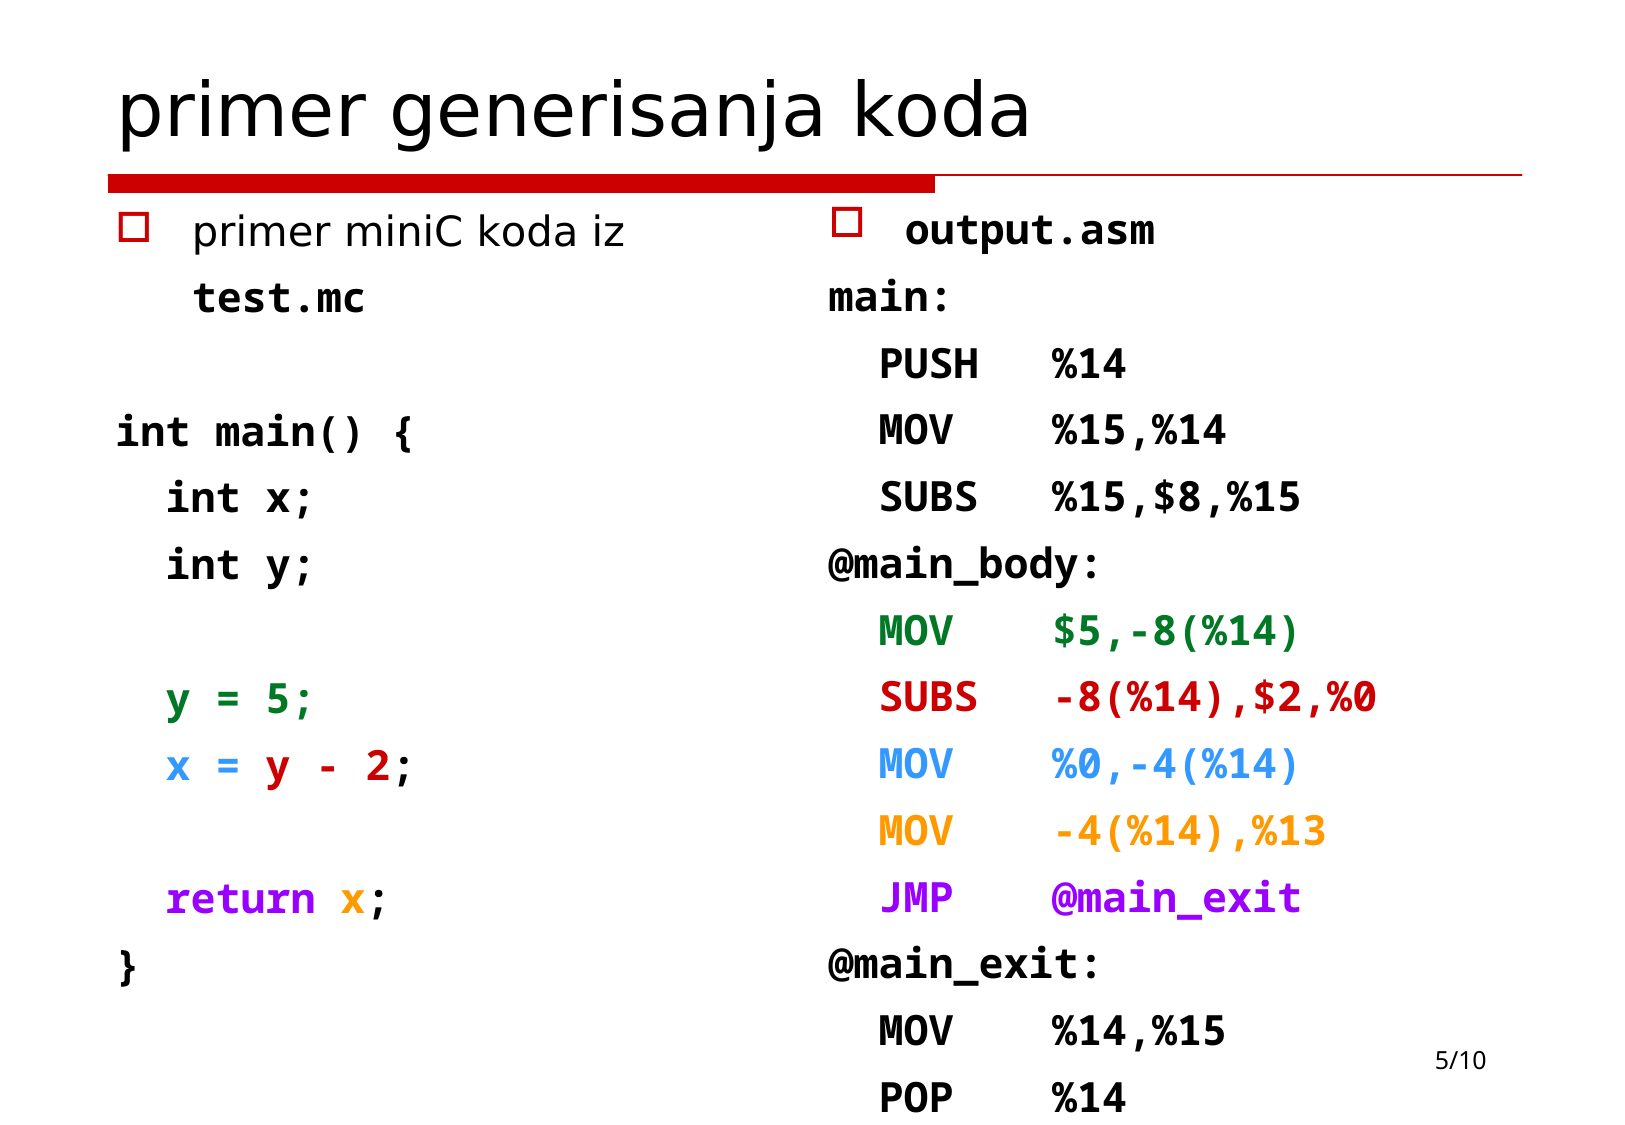

# primer generisanja koda
primer miniC koda iz
test.mc
int main() {
 int x;
 int y;
 y = 5;
 x = y - 2;
 return x;
}
output.asm
main:
 PUSH	%14
 MOV 	%15,%14
 SUBS	%15,$8,%15
@main_body:
 MOV 	$5,-8(%14)
 SUBS	-8(%14),$2,%0
 MOV 	%0,-4(%14)
 MOV 	-4(%14),%13
 JMP 	@main_exit
@main_exit:
 MOV 	%14,%15
 POP 	%14
 RET
5